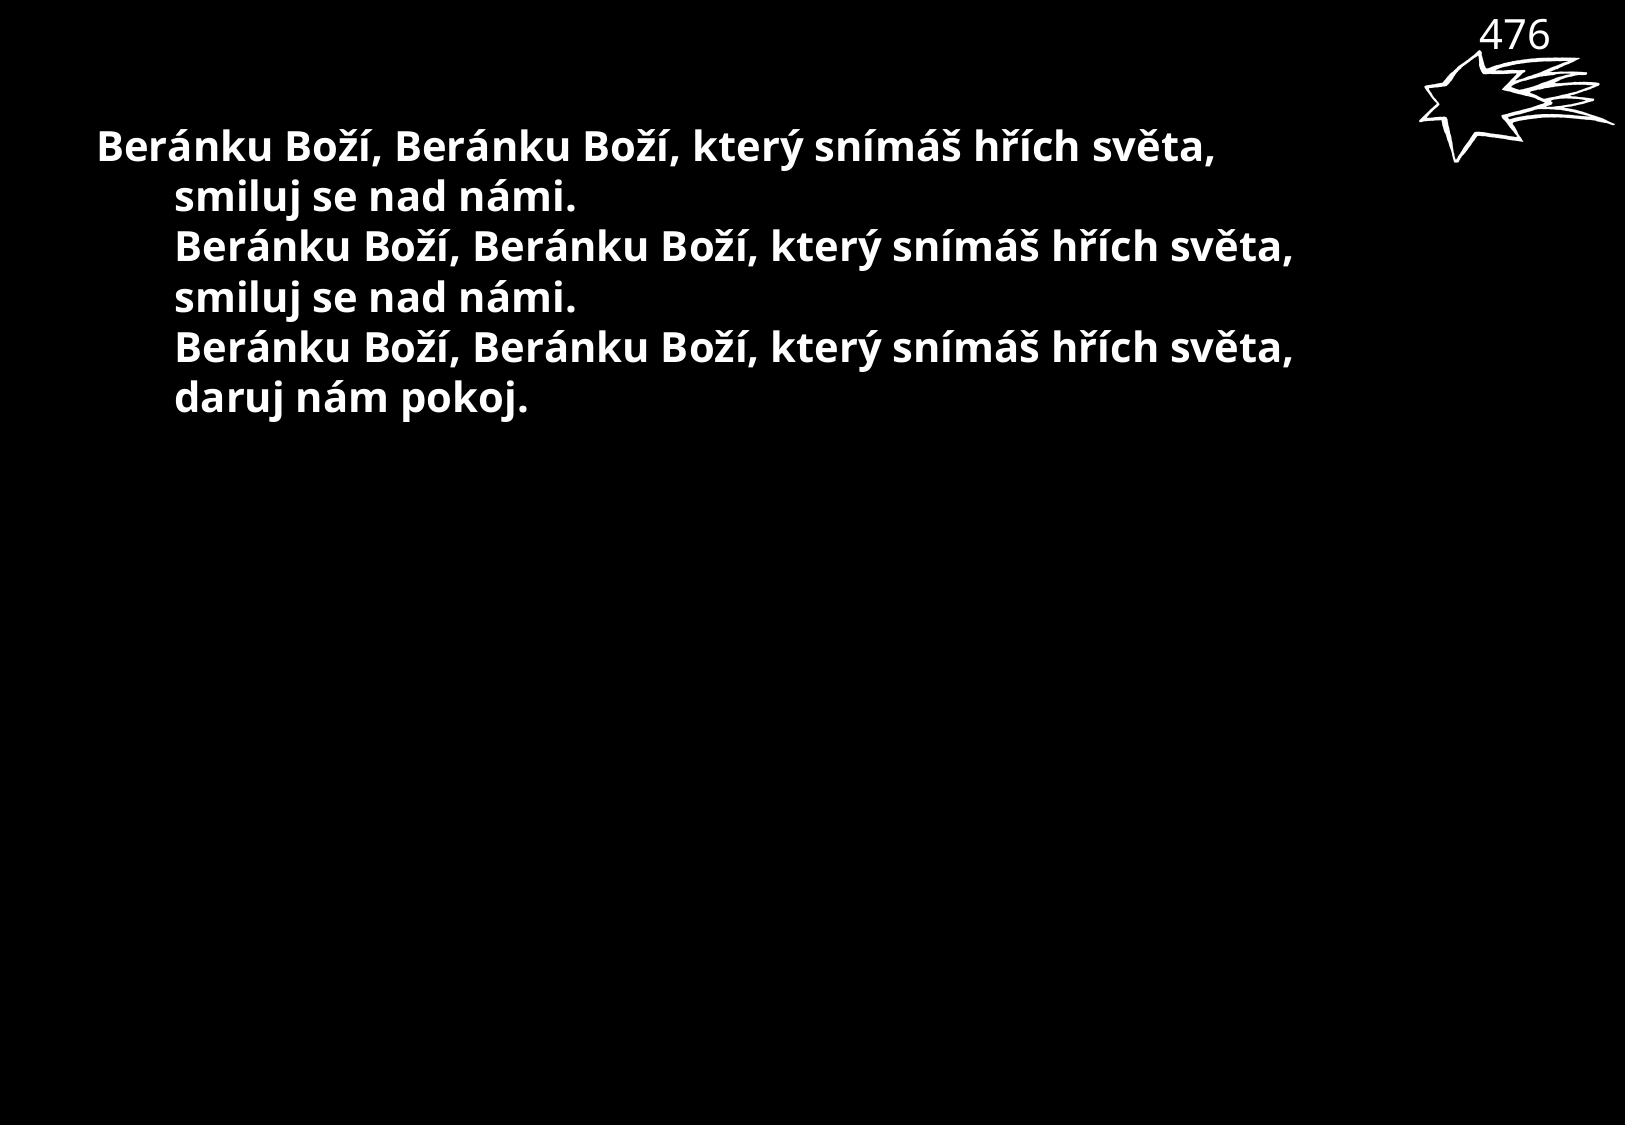

476
# Beránku Boží, Beránku Boží, který snímáš hřích světa, smiluj se nad námi. Beránku Boží, Beránku Boží, který snímáš hřích světa, smiluj se nad námi. Beránku Boží, Beránku Boží, který snímáš hřích světa, daruj nám pokoj.